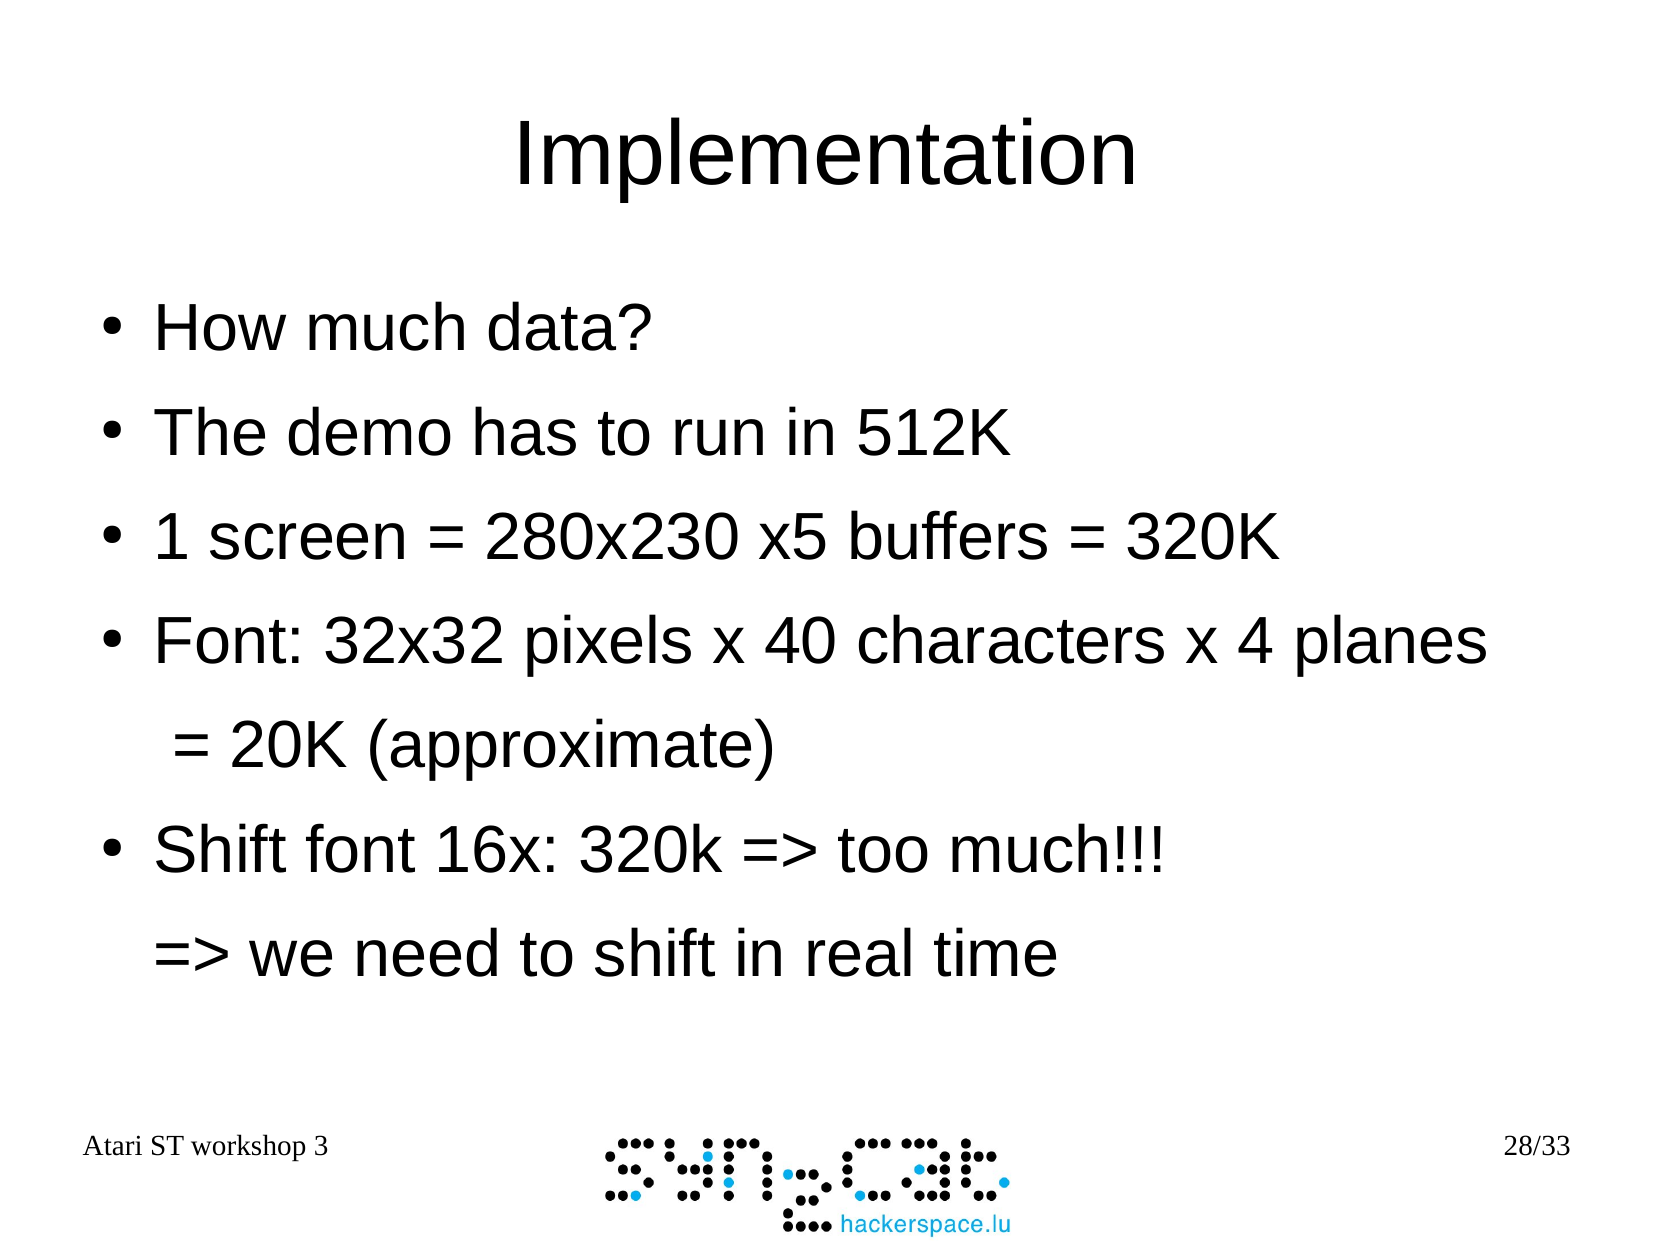

# Implementation
How much data?
The demo has to run in 512K
1 screen = 280x230 x5 buffers = 320K
Font: 32x32 pixels x 40 characters x 4 planes
 = 20K (approximate)
Shift font 16x: 320k => too much!!!
=> we need to shift in real time
28